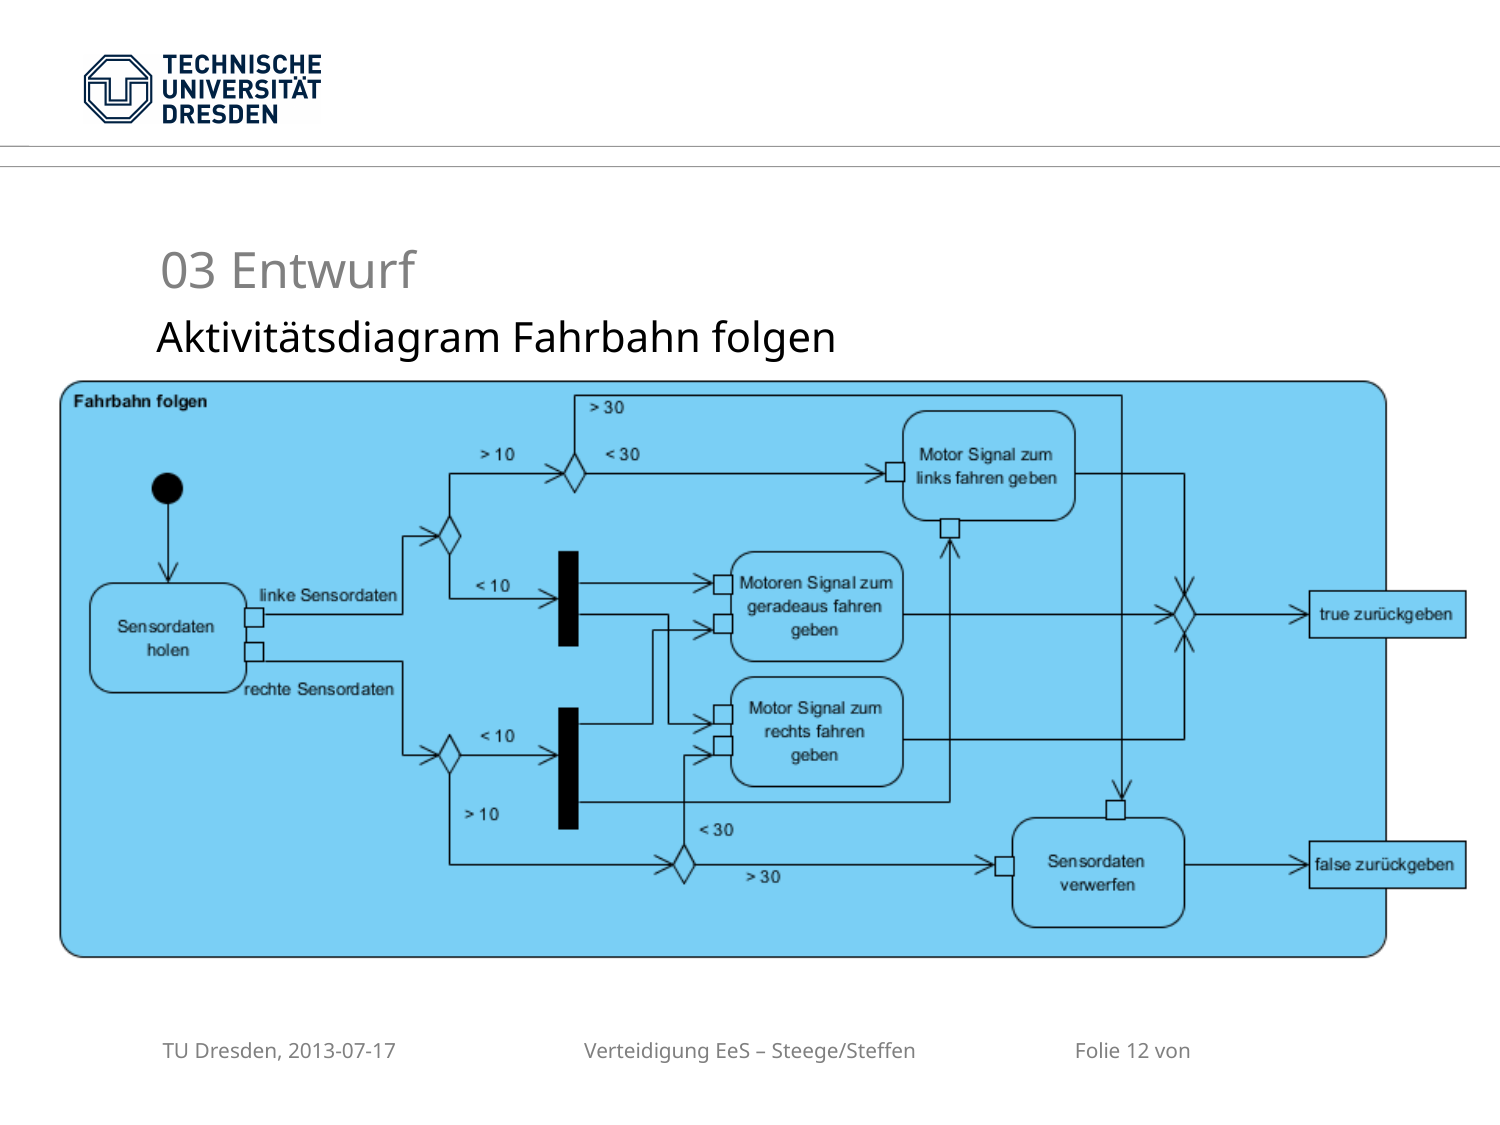

# 03 Entwurf
Aktivitätsdiagram Fahrbahn folgen
TU Dresden, 2013-07-17
Verteidigung EeS – Steege/Steffen
Folie von